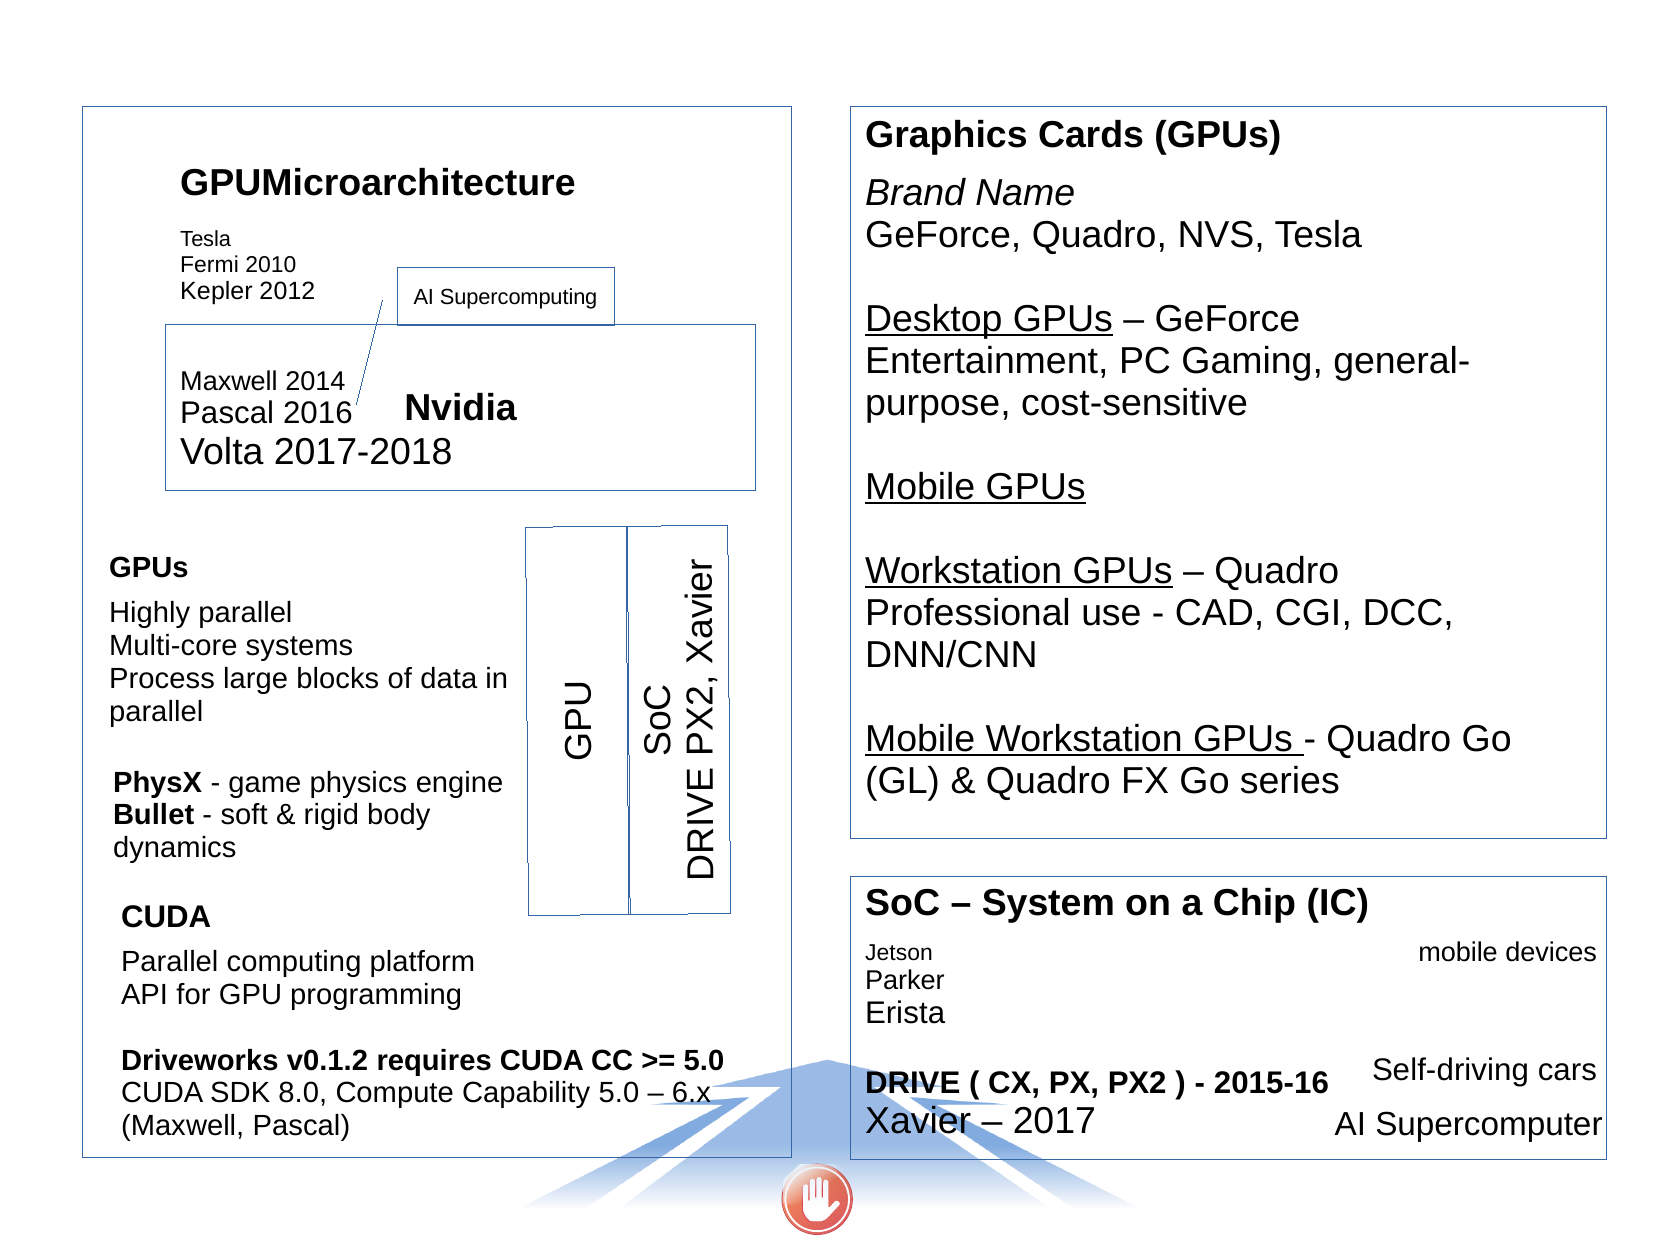

Graphics Cards (GPUs)
Brand Name
GeForce, Quadro, NVS, Tesla
Desktop GPUs – GeForce
Entertainment, PC Gaming, general-purpose, cost-sensitive
Mobile GPUs
Workstation GPUs – Quadro
Professional use - CAD, CGI, DCC, DNN/CNN
Mobile Workstation GPUs - Quadro Go (GL) & Quadro FX Go series
GPUMicroarchitecture
Tesla
Fermi 2010
Kepler 2012
Maxwell 2014
Pascal 2016
Volta 2017-2018
AI Supercomputing
Nvidia
GPUs
Highly parallel
Multi-core systems
Process large blocks of data in parallel
SoC
DRIVE PX2, Xavier
GPU
PhysX - game physics engine
Bullet - soft & rigid body dynamics
SoC – System on a Chip (IC)
Jetson
Parker
Erista
DRIVE ( CX, PX, PX2 ) - 2015-16
Xavier – 2017
CUDA
Parallel computing platform
API for GPU programming
Driveworks v0.1.2 requires CUDA CC >= 5.0
CUDA SDK 8.0, Compute Capability 5.0 – 6.x (Maxwell, Pascal)
mobile devices
Self-driving cars
AI Supercomputer